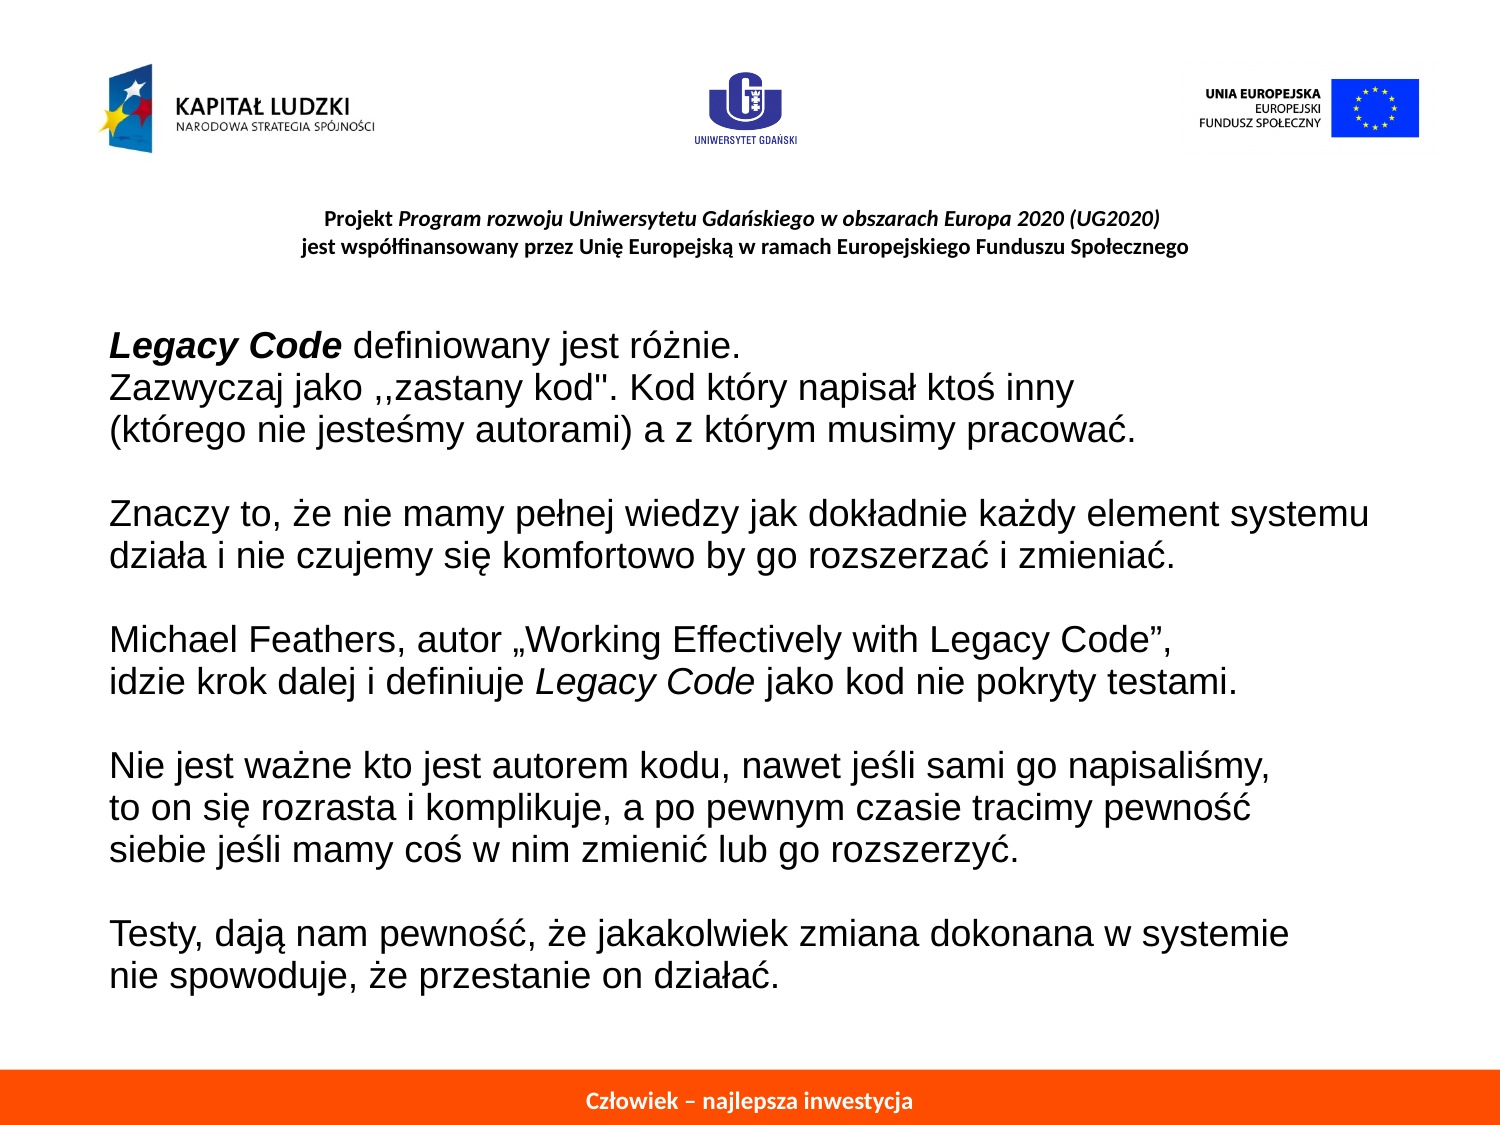

Projekt Program rozwoju Uniwersytetu Gdańskiego w obszarach Europa 2020 (UG2020)
jest współfinansowany przez Unię Europejską w ramach Europejskiego Funduszu Społecznego
Legacy Code definiowany jest różnie.
Zazwyczaj jako ,,zastany kod''. Kod który napisał ktoś inny
(którego nie jesteśmy autorami) a z którym musimy pracować.
Znaczy to, że nie mamy pełnej wiedzy jak dokładnie każdy element systemu
działa i nie czujemy się komfortowo by go rozszerzać i zmieniać.
Michael Feathers, autor „Working Effectively with Legacy Code”,
idzie krok dalej i definiuje Legacy Code jako kod nie pokryty testami.
Nie jest ważne kto jest autorem kodu, nawet jeśli sami go napisaliśmy,
to on się rozrasta i komplikuje, a po pewnym czasie tracimy pewność
siebie jeśli mamy coś w nim zmienić lub go rozszerzyć.
Testy, dają nam pewność, że jakakolwiek zmiana dokonana w systemie
nie spowoduje, że przestanie on działać.
Człowiek – najlepsza inwestycja